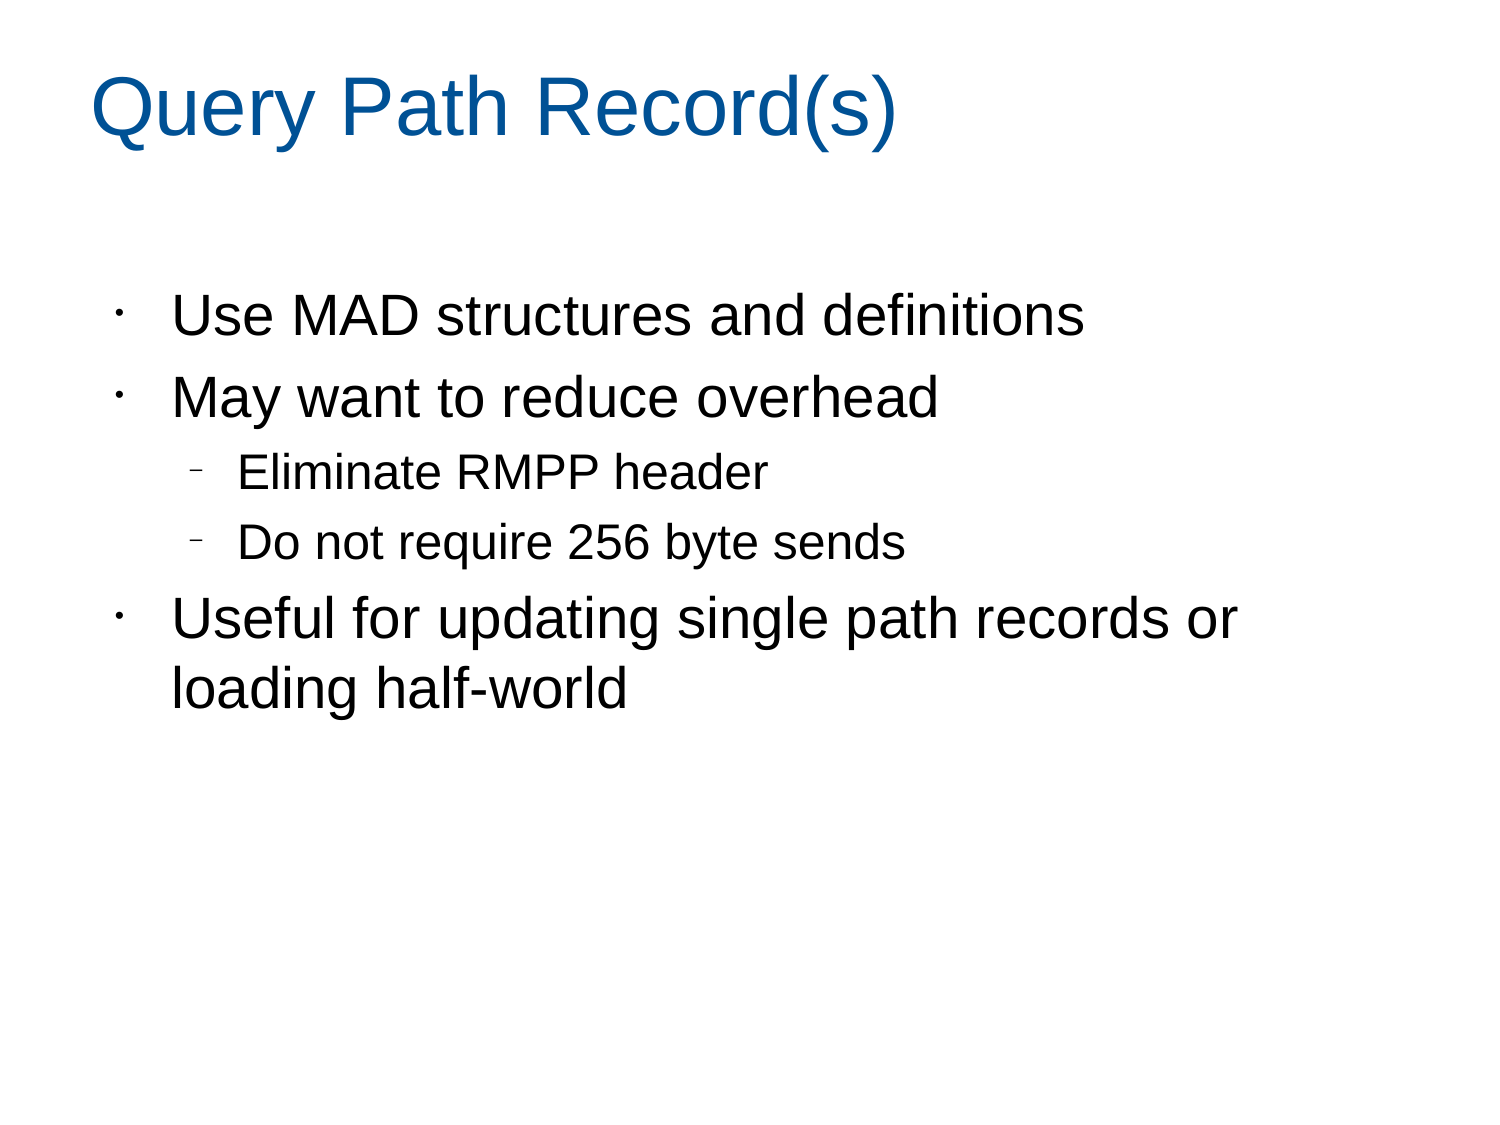

# Query Path Record(s)
Use MAD structures and definitions
May want to reduce overhead
Eliminate RMPP header
Do not require 256 byte sends
Useful for updating single path records or loading half-world